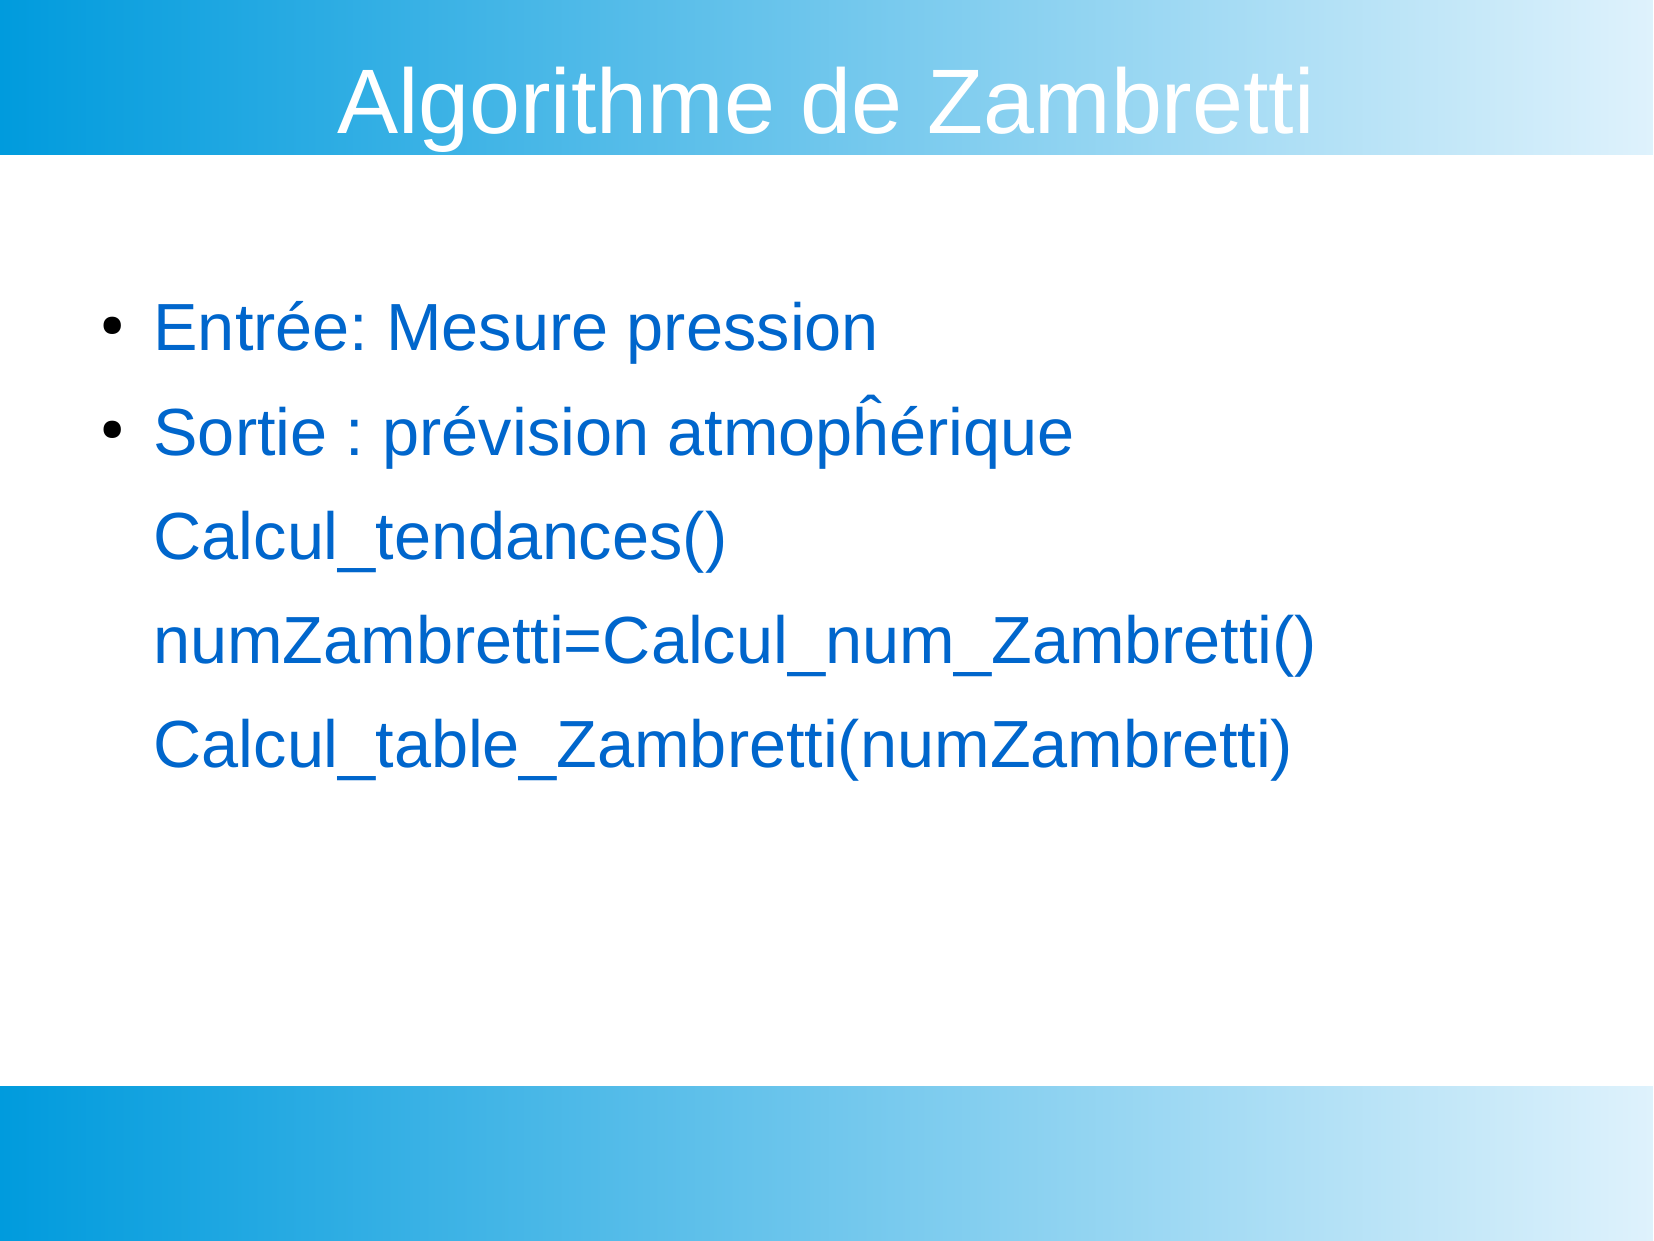

# Algorithme de Zambretti
Entrée: Mesure pression
Sortie : prévision atmopĥérique
Calcul_tendances()
numZambretti=Calcul_num_Zambretti()
Calcul_table_Zambretti(numZambretti)